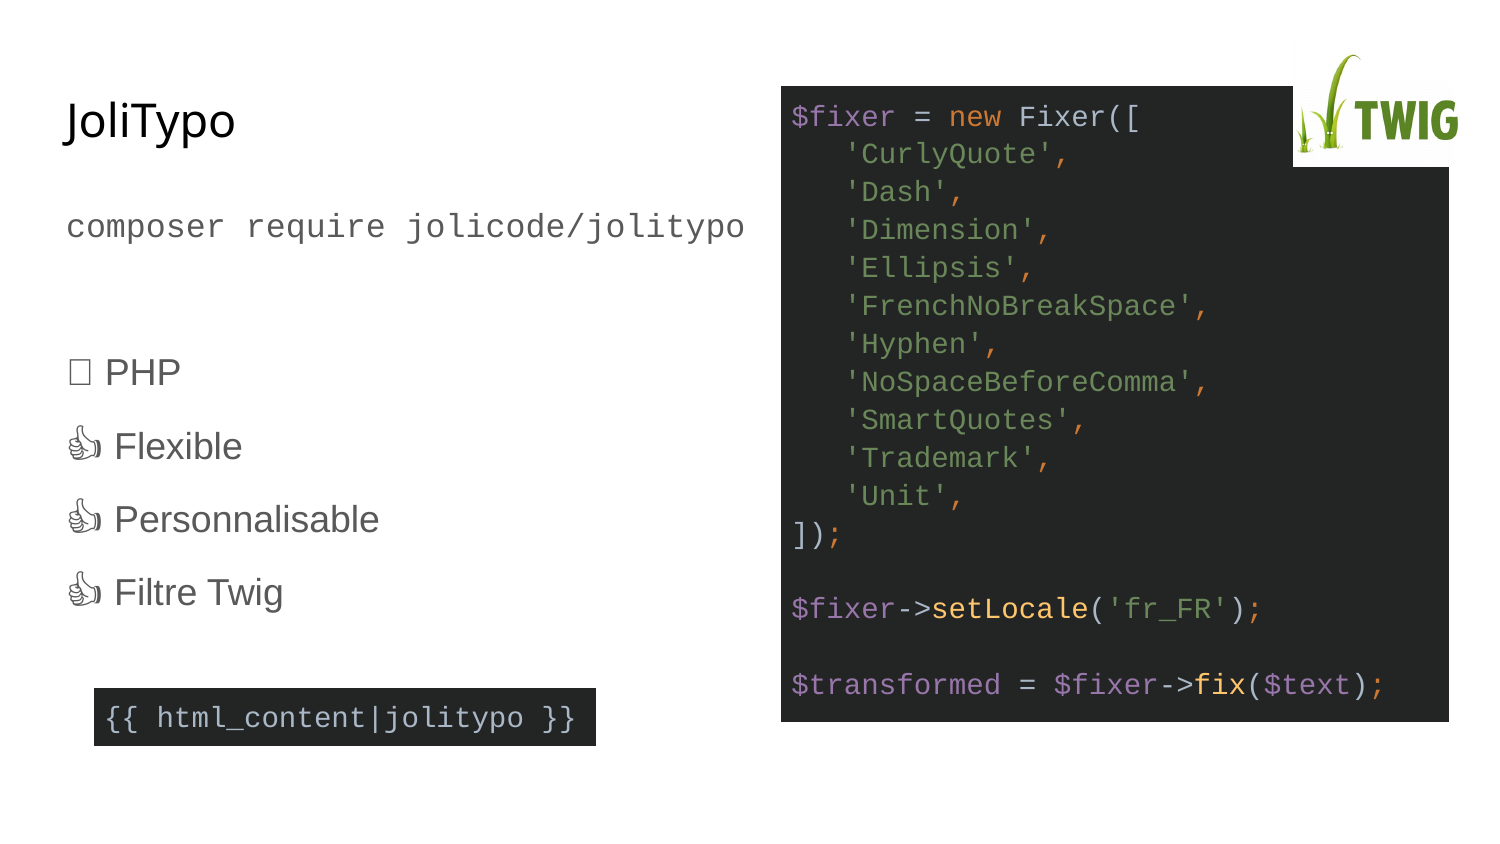

# JoliTypo
| $fixer = new Fixer([ 'CurlyQuote', 'Dash', 'Dimension', 'Ellipsis', 'FrenchNoBreakSpace', 'Hyphen', 'NoSpaceBeforeComma', 'SmartQuotes', 'Trademark', 'Unit', ]); $fixer->setLocale('fr\_FR'); $transformed = $fixer->fix($text); |
| --- |
composer require jolicode/jolitypo
💬 PHP
👍 Flexible
👍 Personnalisable
👍 Filtre Twig
| {{ html\_content|jolitypo }} |
| --- |